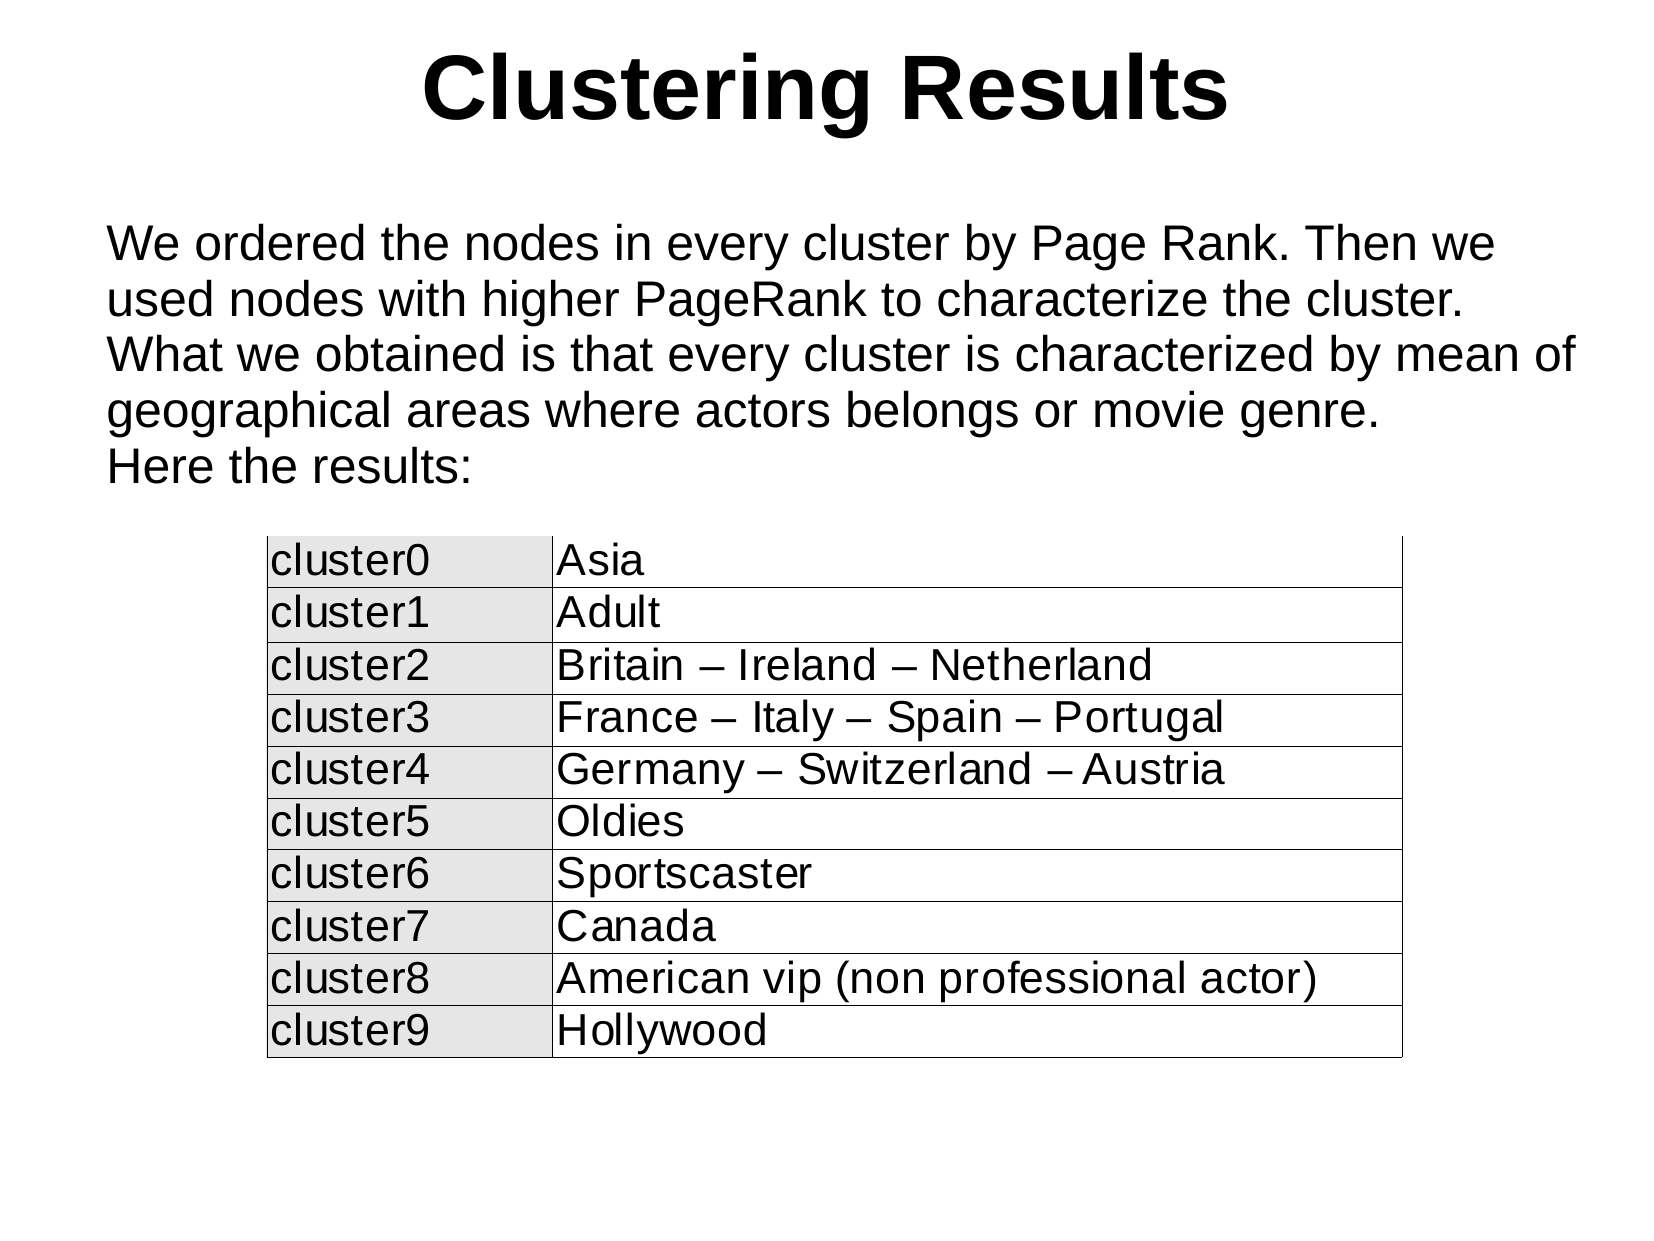

# Clustering Results
We ordered the nodes in every cluster by Page Rank. Then we used nodes with higher PageRank to characterize the cluster.
What we obtained is that every cluster is characterized by mean of geographical areas where actors belongs or movie genre.
Here the results: